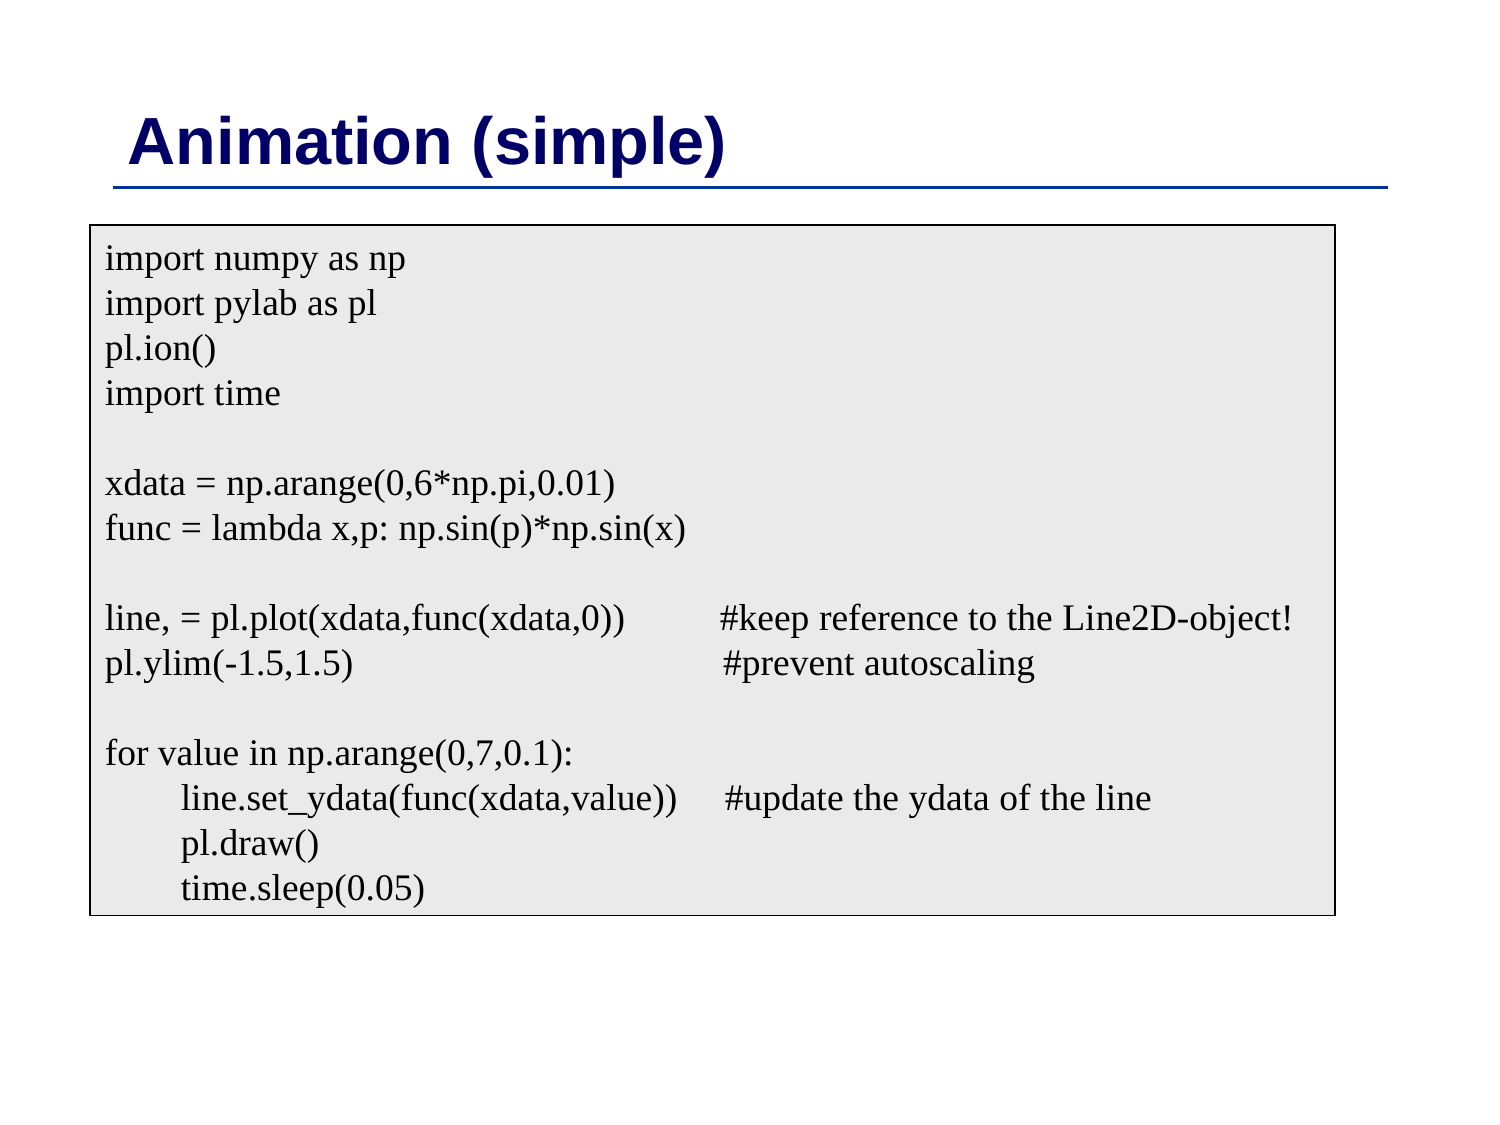

# Animation (simple)
import numpy as np
import pylab as pl
pl.ion()
import time
xdata = np.arange(0,6*np.pi,0.01)
func = lambda x,p: np.sin(p)*np.sin(x)
line, = pl.plot(xdata,func(xdata,0)) #keep reference to the Line2D-object!
pl.ylim(-1.5,1.5) #prevent autoscaling
for value in np.arange(0,7,0.1):
 line.set_ydata(func(xdata,value)) #update the ydata of the line
 pl.draw()
 time.sleep(0.05)